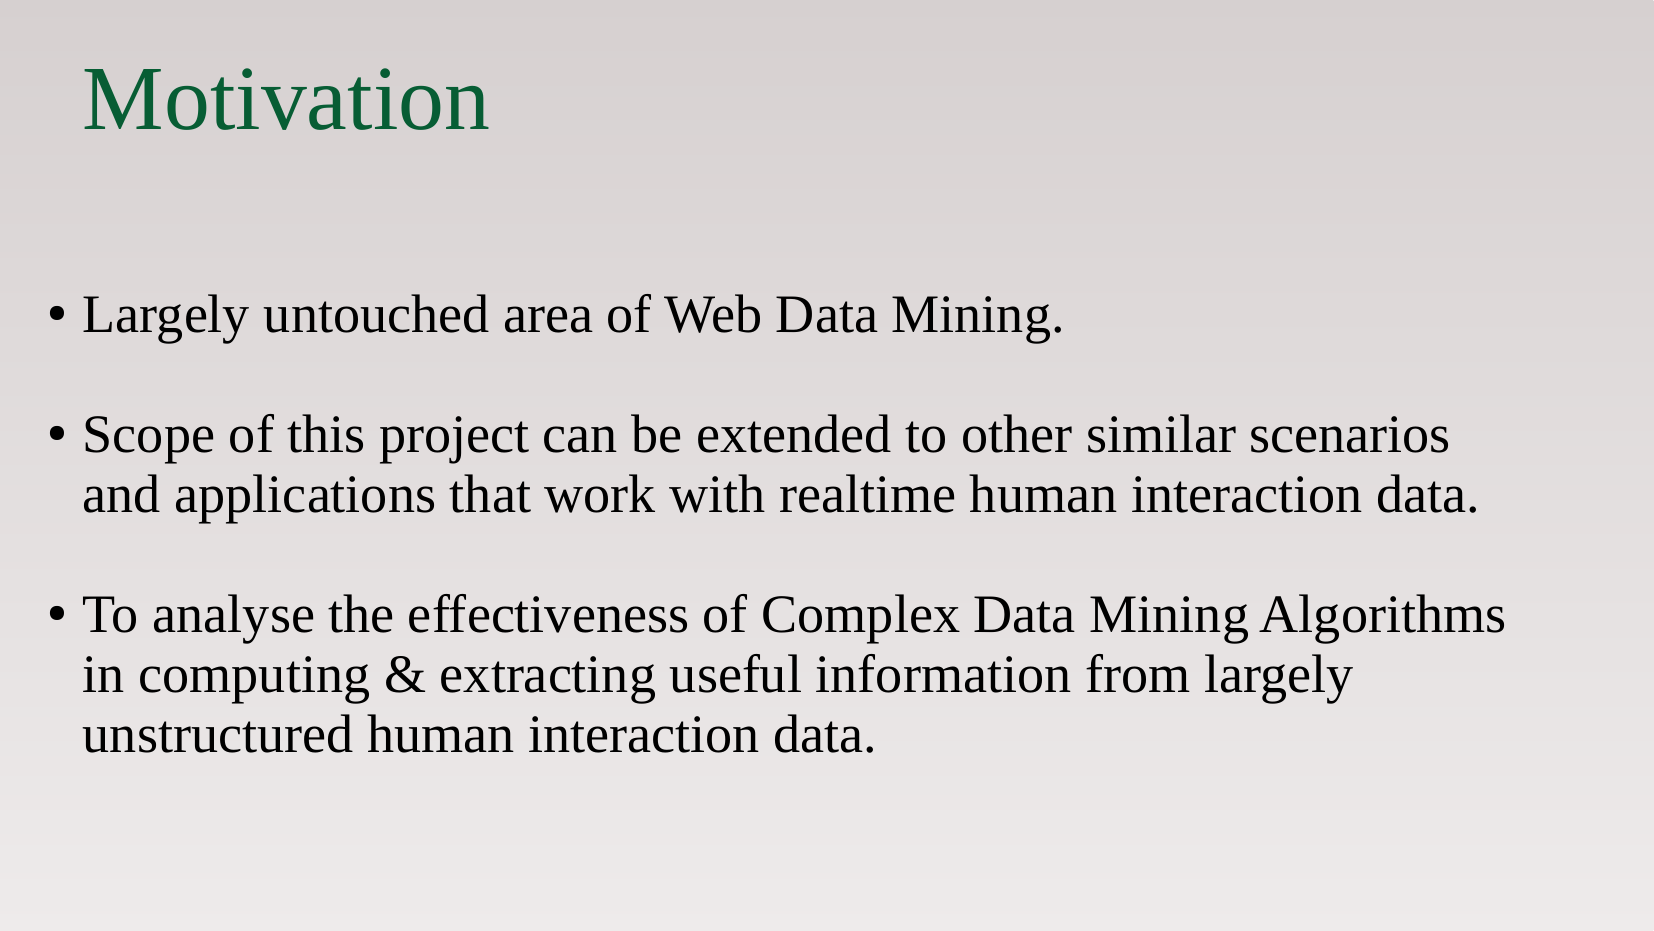

# Motivation
Largely untouched area of Web Data Mining.
Scope of this project can be extended to other similar scenarios and applications that work with realtime human interaction data.
To analyse the effectiveness of Complex Data Mining Algorithms in computing & extracting useful information from largely unstructured human interaction data.